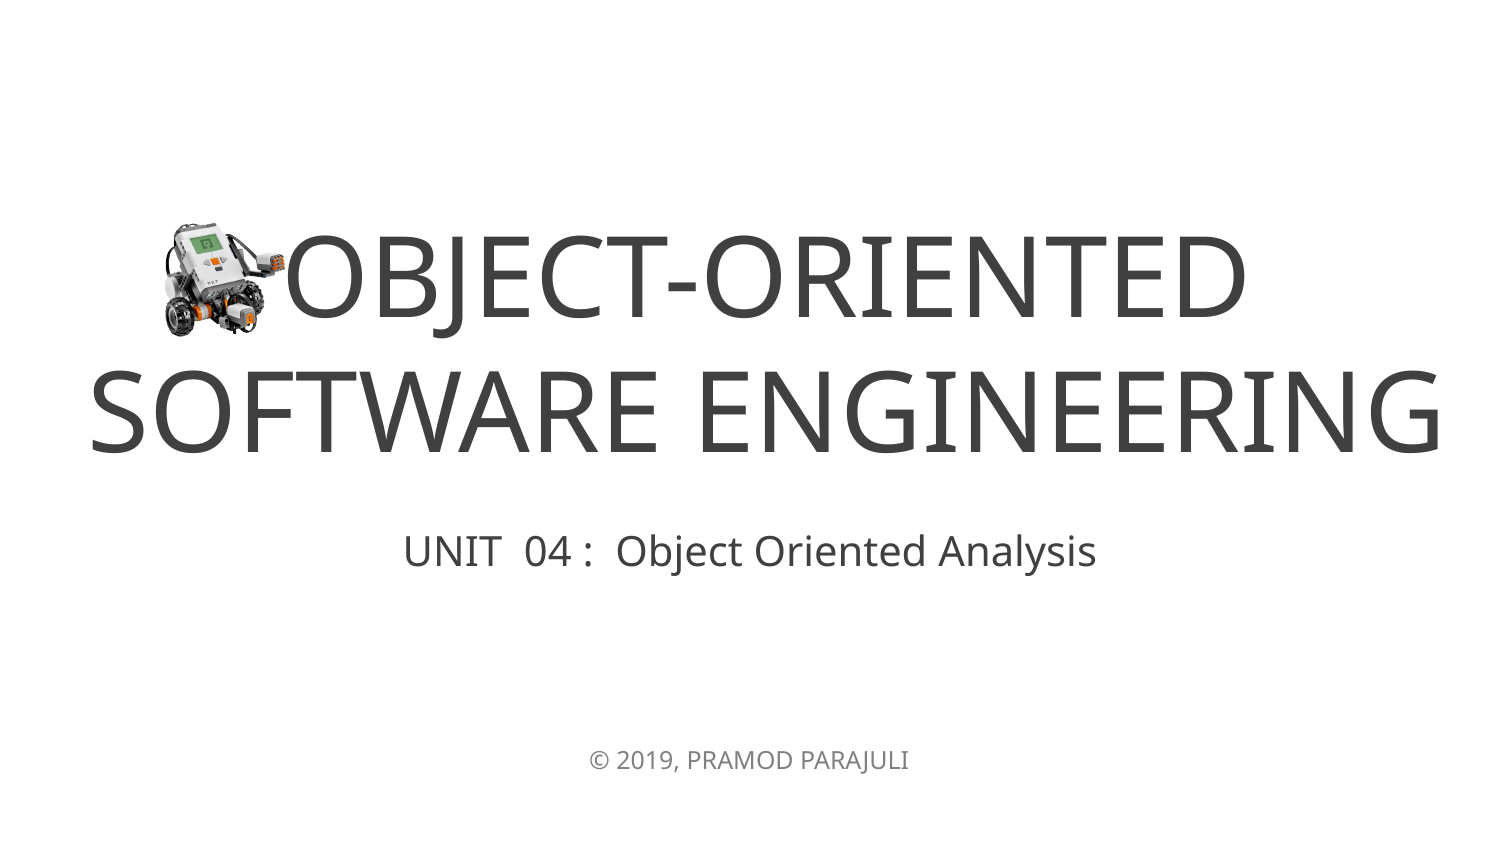

# OBJECT-ORIENTED SOFTWARE ENGINEERING
UNIT 04 : Object Oriented Analysis
© 2019, PRAMOD PARAJULI